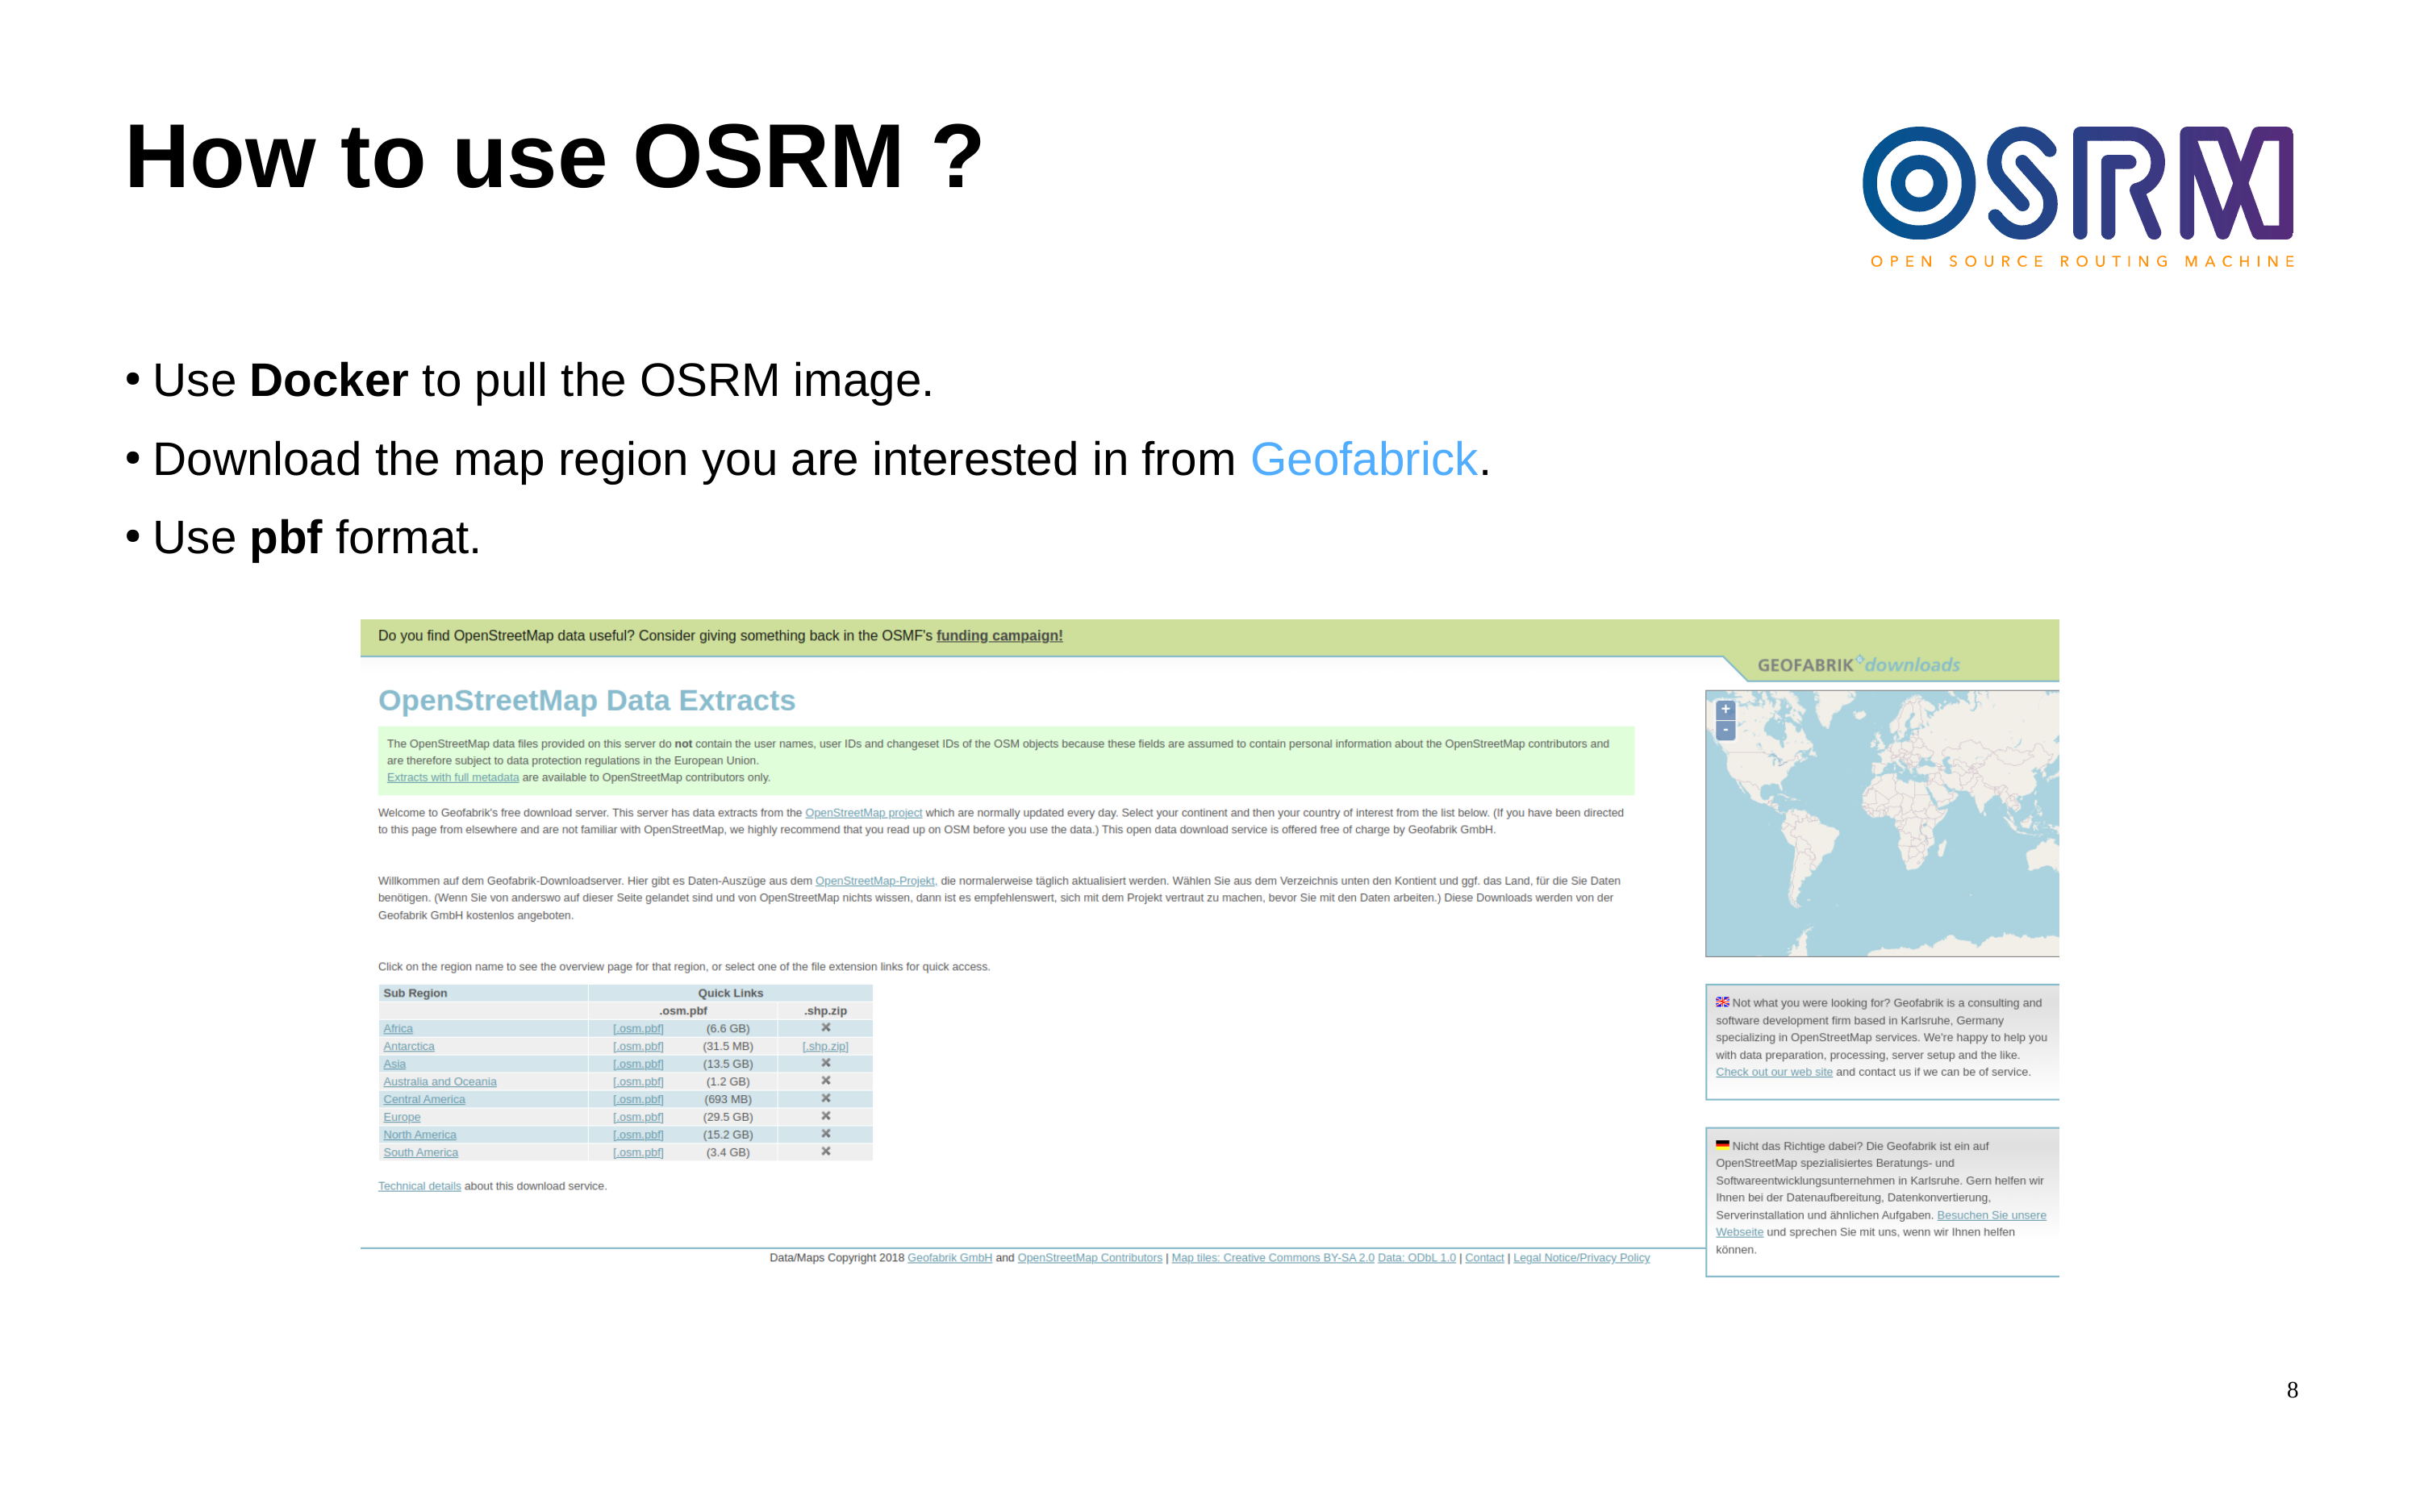

How to use OSRM ?
Use Docker to pull the OSRM image.
Download the map region you are interested in from Geofabrick.
Use pbf format.
8